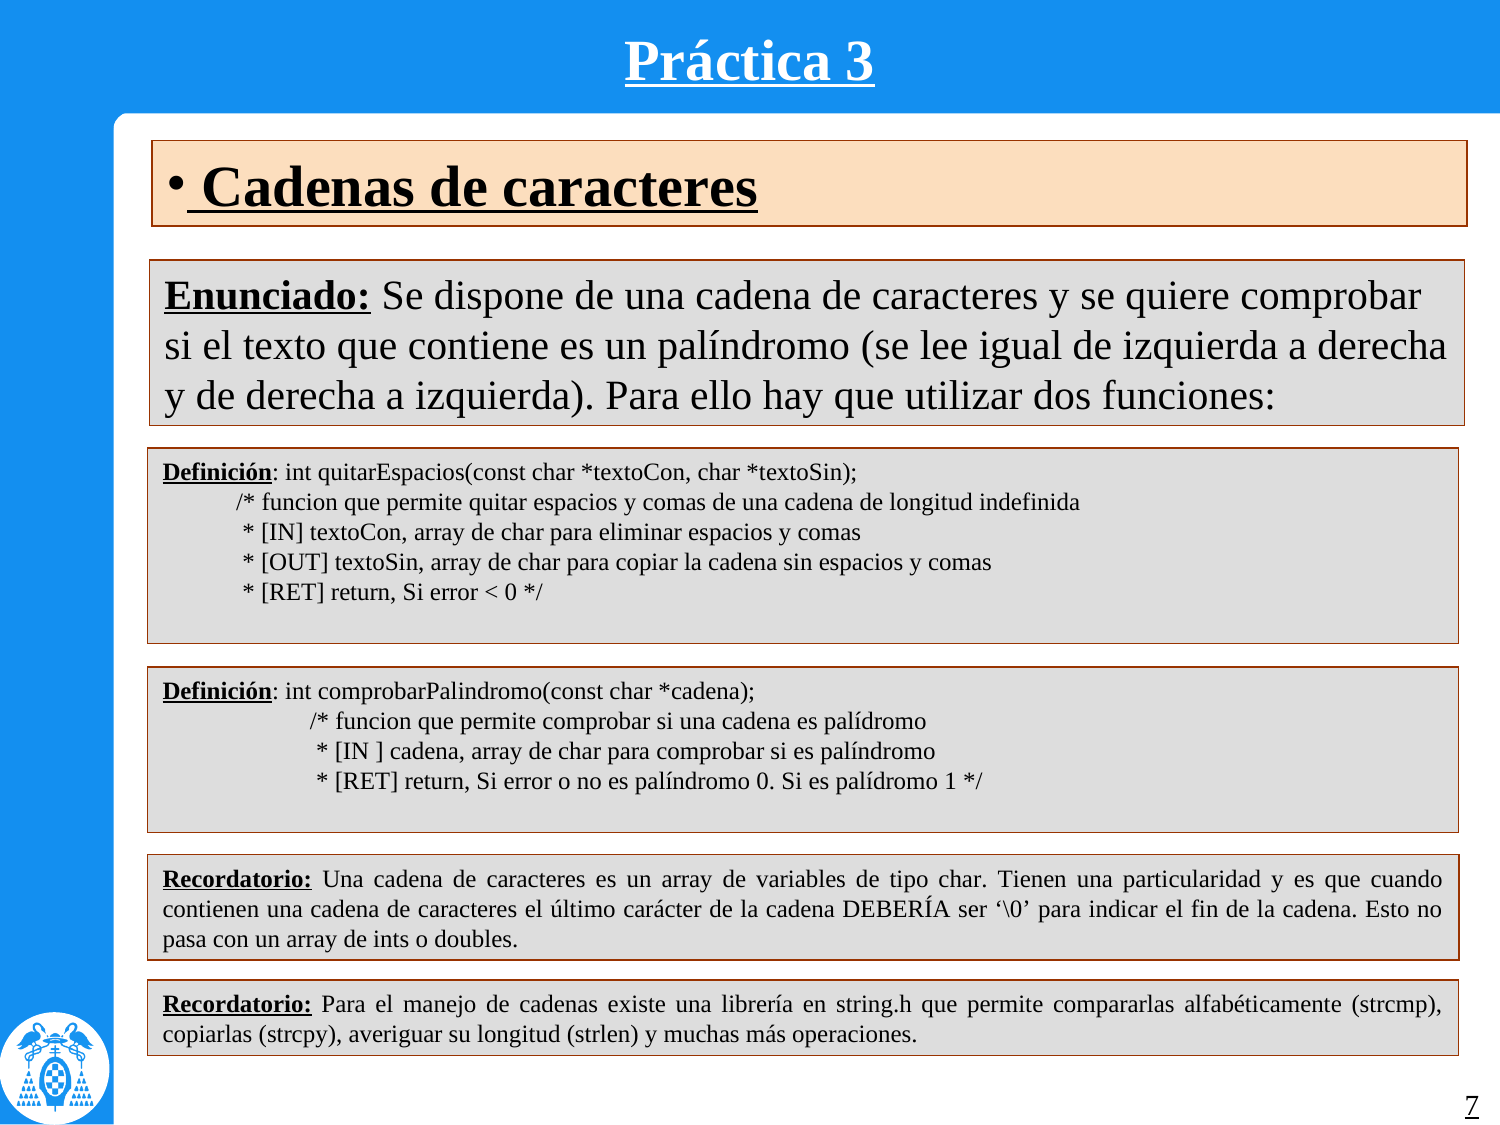

Práctica 3
 Cadenas de caracteres
Enunciado: Se dispone de una cadena de caracteres y se quiere comprobar si el texto que contiene es un palíndromo (se lee igual de izquierda a derecha y de derecha a izquierda). Para ello hay que utilizar dos funciones:
Definición: int quitarEspacios(const char *textoCon, char *textoSin);
 	/* funcion que permite quitar espacios y comas de una cadena de longitud indefinida
 	 * [IN] textoCon, array de char para eliminar espacios y comas
 	 * [OUT] textoSin, array de char para copiar la cadena sin espacios y comas
	 * [RET] return, Si error < 0 */
Definición: int comprobarPalindromo(const char *cadena);
 		/* funcion que permite comprobar si una cadena es palídromo
 		 * [IN ] cadena, array de char para comprobar si es palíndromo
 		 * [RET] return, Si error o no es palíndromo 0. Si es palídromo 1 */
Recordatorio: Una cadena de caracteres es un array de variables de tipo char. Tienen una particularidad y es que cuando contienen una cadena de caracteres el último carácter de la cadena DEBERÍA ser ‘\0’ para indicar el fin de la cadena. Esto no pasa con un array de ints o doubles.
Recordatorio: Para el manejo de cadenas existe una librería en string.h que permite compararlas alfabéticamente (strcmp), copiarlas (strcpy), averiguar su longitud (strlen) y muchas más operaciones.